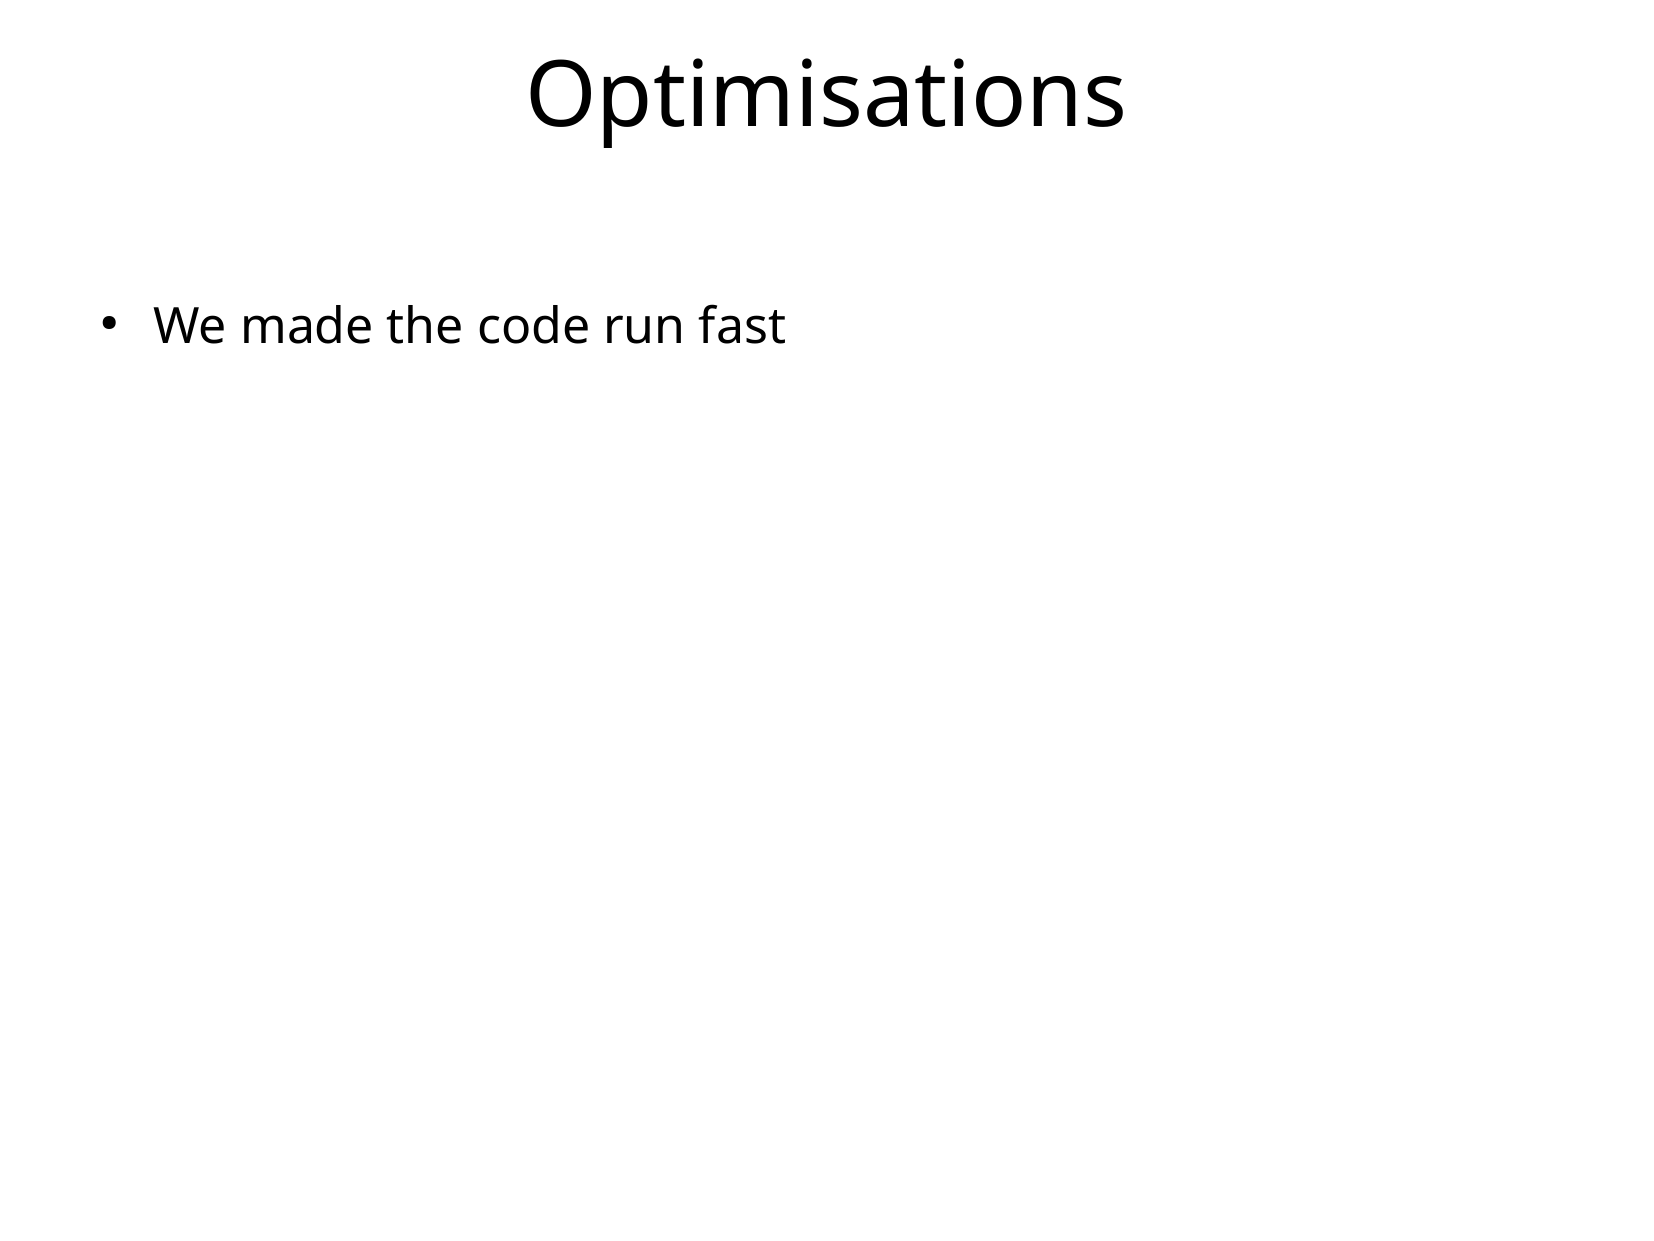

# Optimisations
We made the code run fast